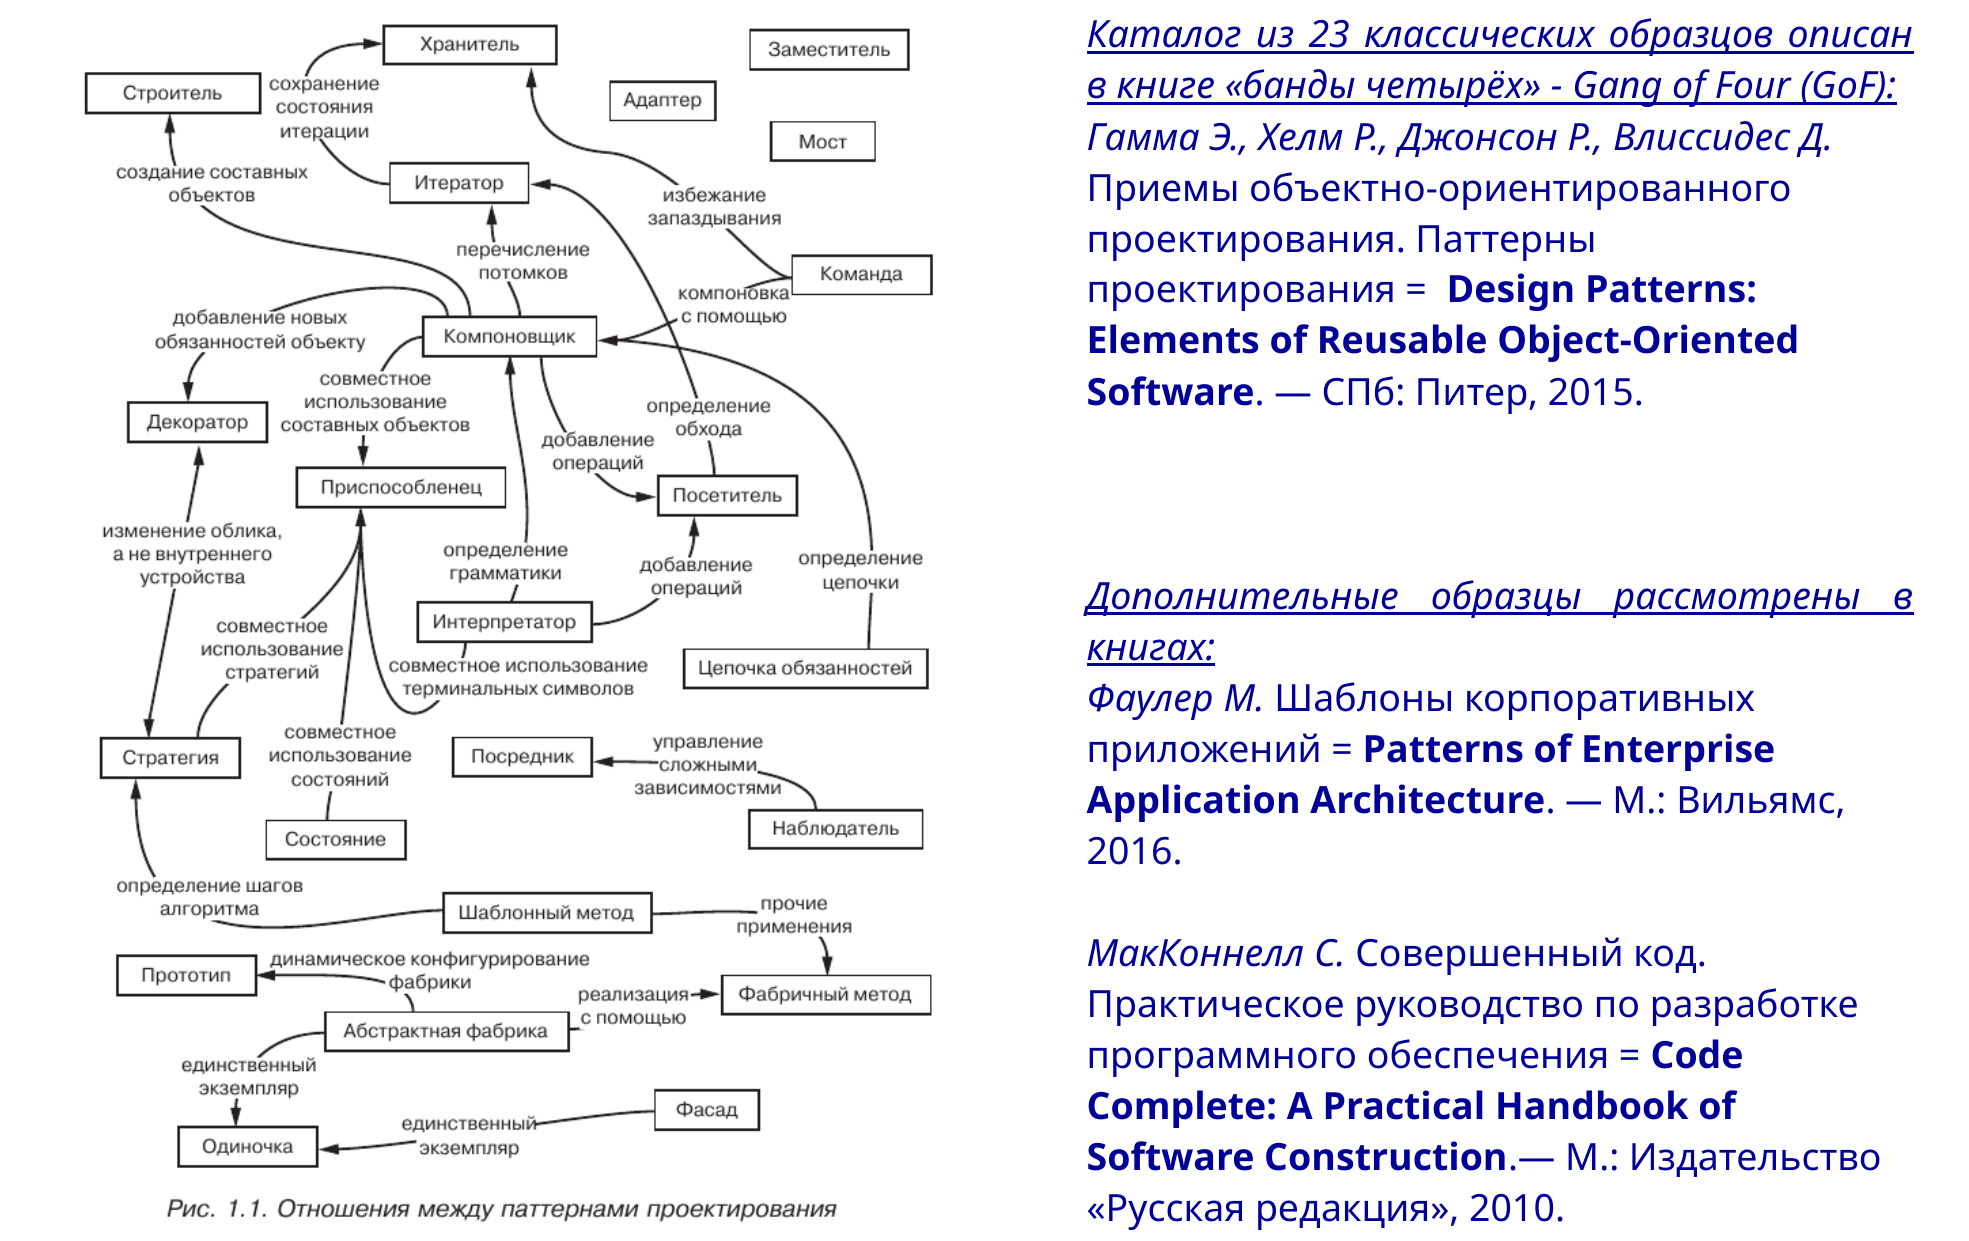

Каталог из 23 классических образцов описан в книге «банды четырёх» - Gang of Four (GoF):
Гамма Э., Хелм Р., Джонсон Р., Влиссидес Д. Приемы объектно-ориентированного проектирования. Паттерны проектирования = Design Patterns: Elements of Reusable Object-Oriented Software. — СПб: Питер, 2015.
Дополнительные образцы рассмотрены в книгах:
Фаулер М. Шаблоны корпоративных приложений = Patterns of Enterprise Application Architecture. — М.: Вильямс, 2016.
МакКоннелл С. Совершенный код. Практическое руководство по разработке программного обеспечения = Code Complete: A Practical Handbook of Software Construction.— М.: Издательство «Русская редакция», 2010.